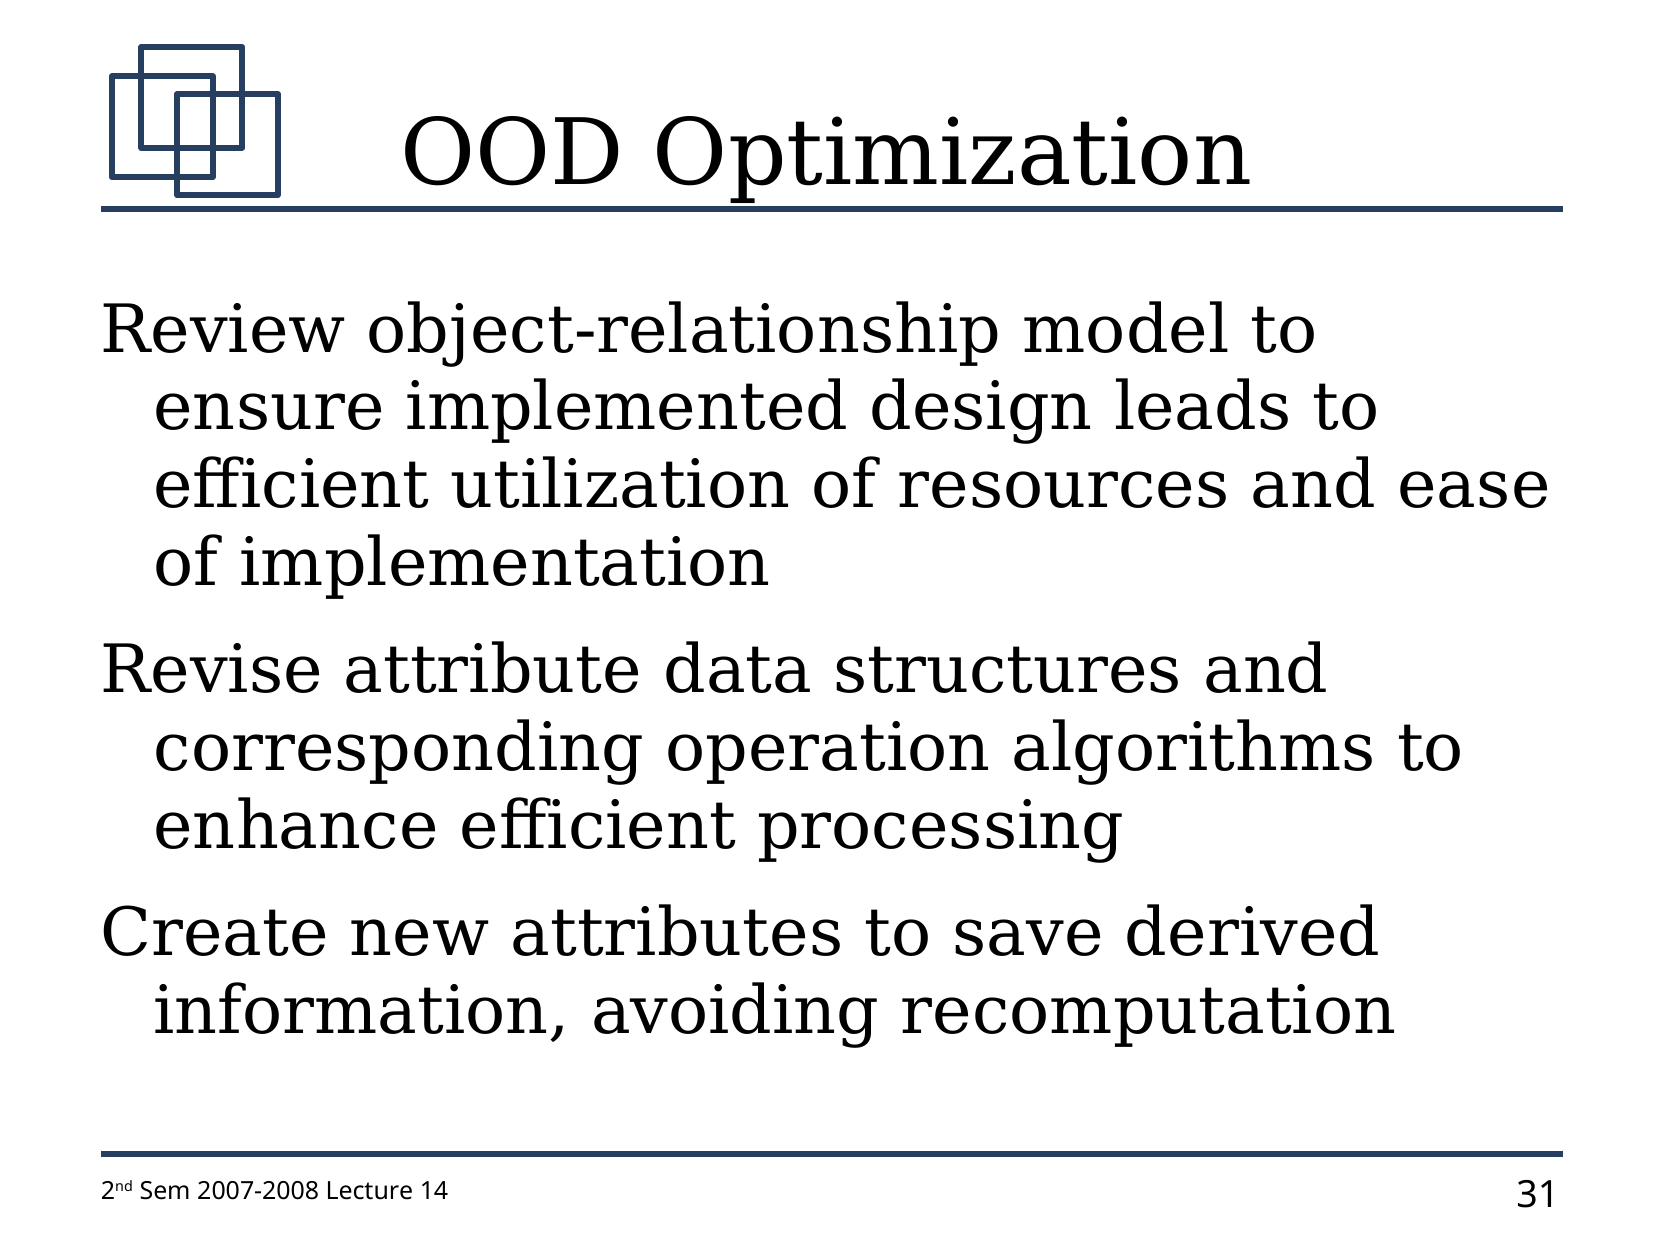

# OOD Optimization
Review object-relationship model to ensure implemented design leads to efficient utilization of resources and ease of implementation
Revise attribute data structures and corresponding operation algorithms to enhance efficient processing
Create new attributes to save derived information, avoiding recomputation